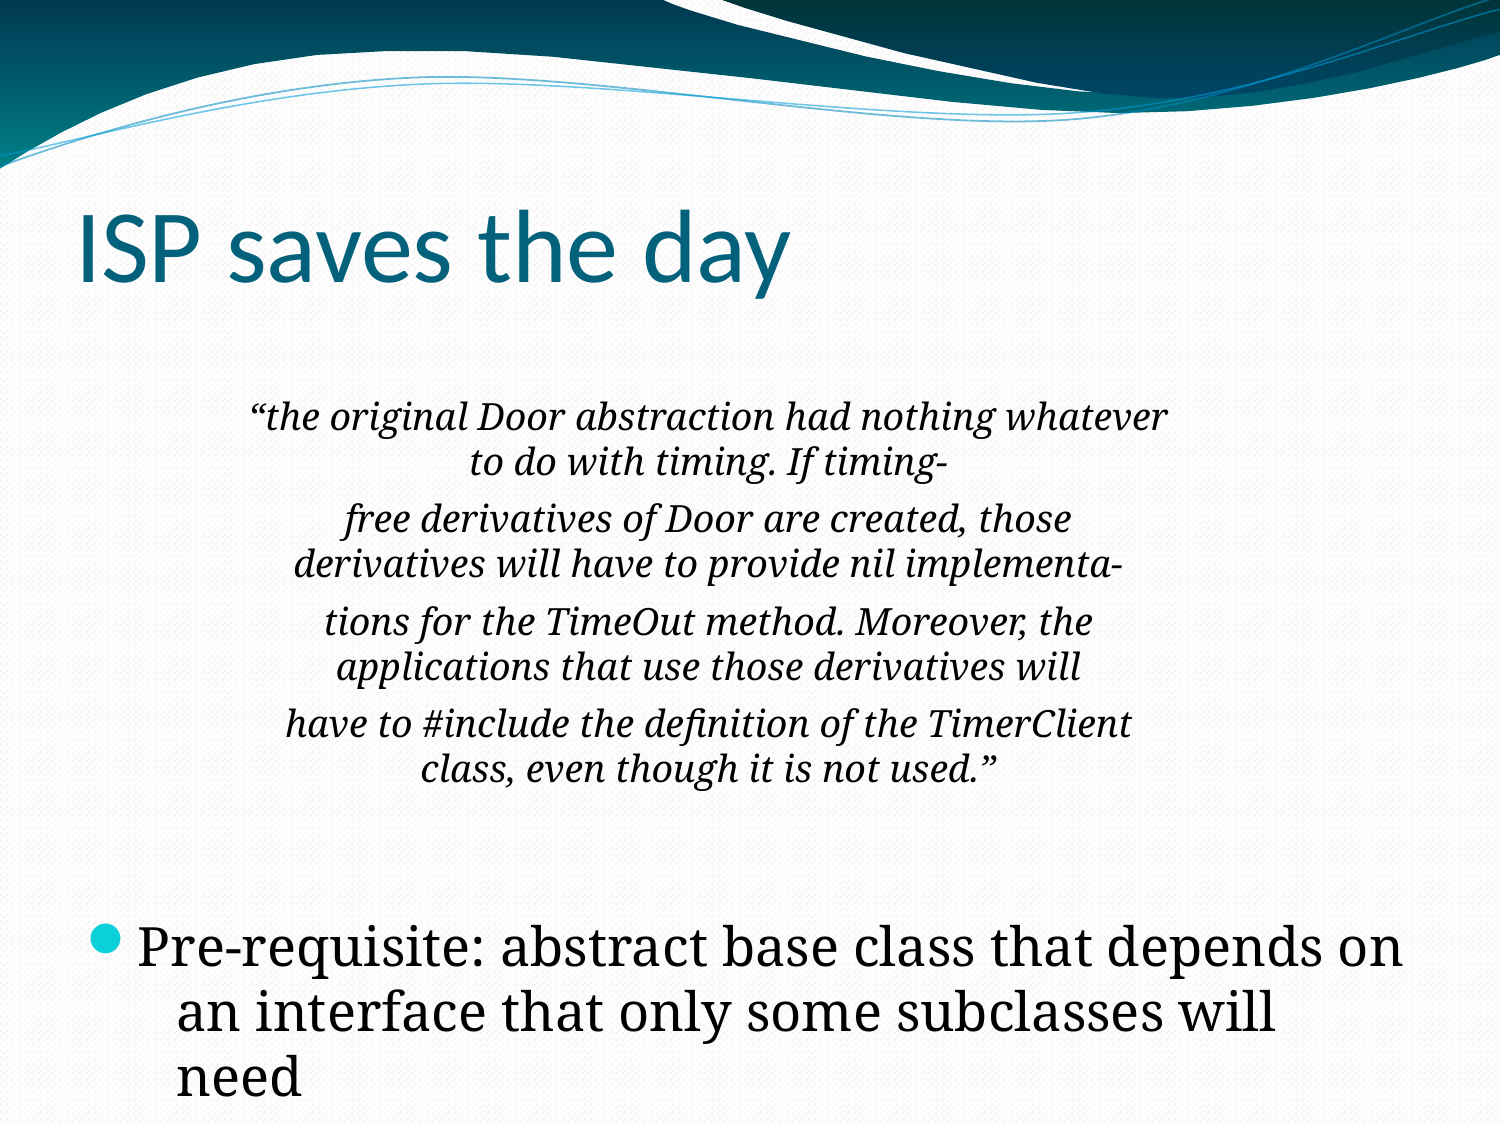

# ISP saves the day
“the original Door abstraction had nothing whatever to do with timing. If timing-
free derivatives of Door are created, those derivatives will have to provide nil implementa-
tions for the TimeOut method. Moreover, the applications that use those derivatives will
have to #include the deﬁnition of the TimerClient class, even though it is not used.”
Pre-requisite: abstract base class that depends on an interface that only some subclasses will need